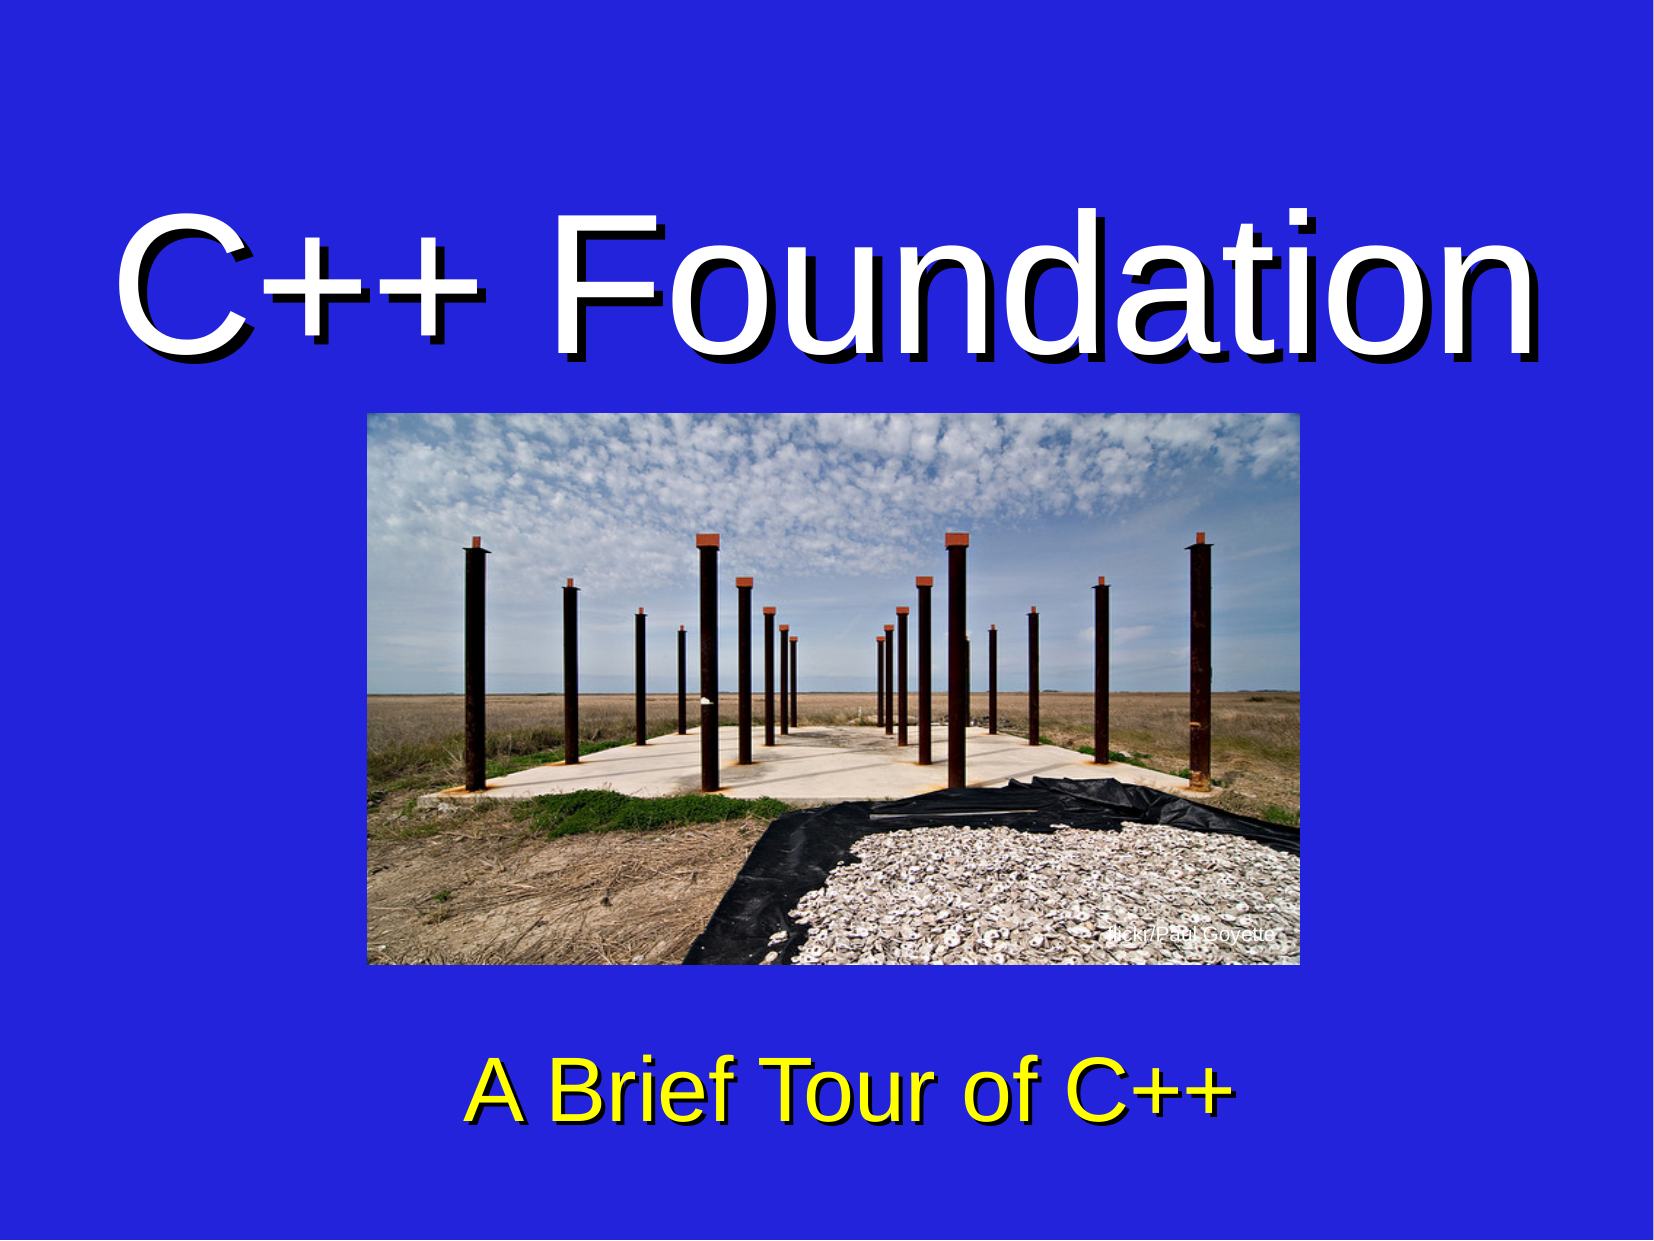

#
C++ Foundation
flickr/Paul Goyette
A Brief Tour of C++